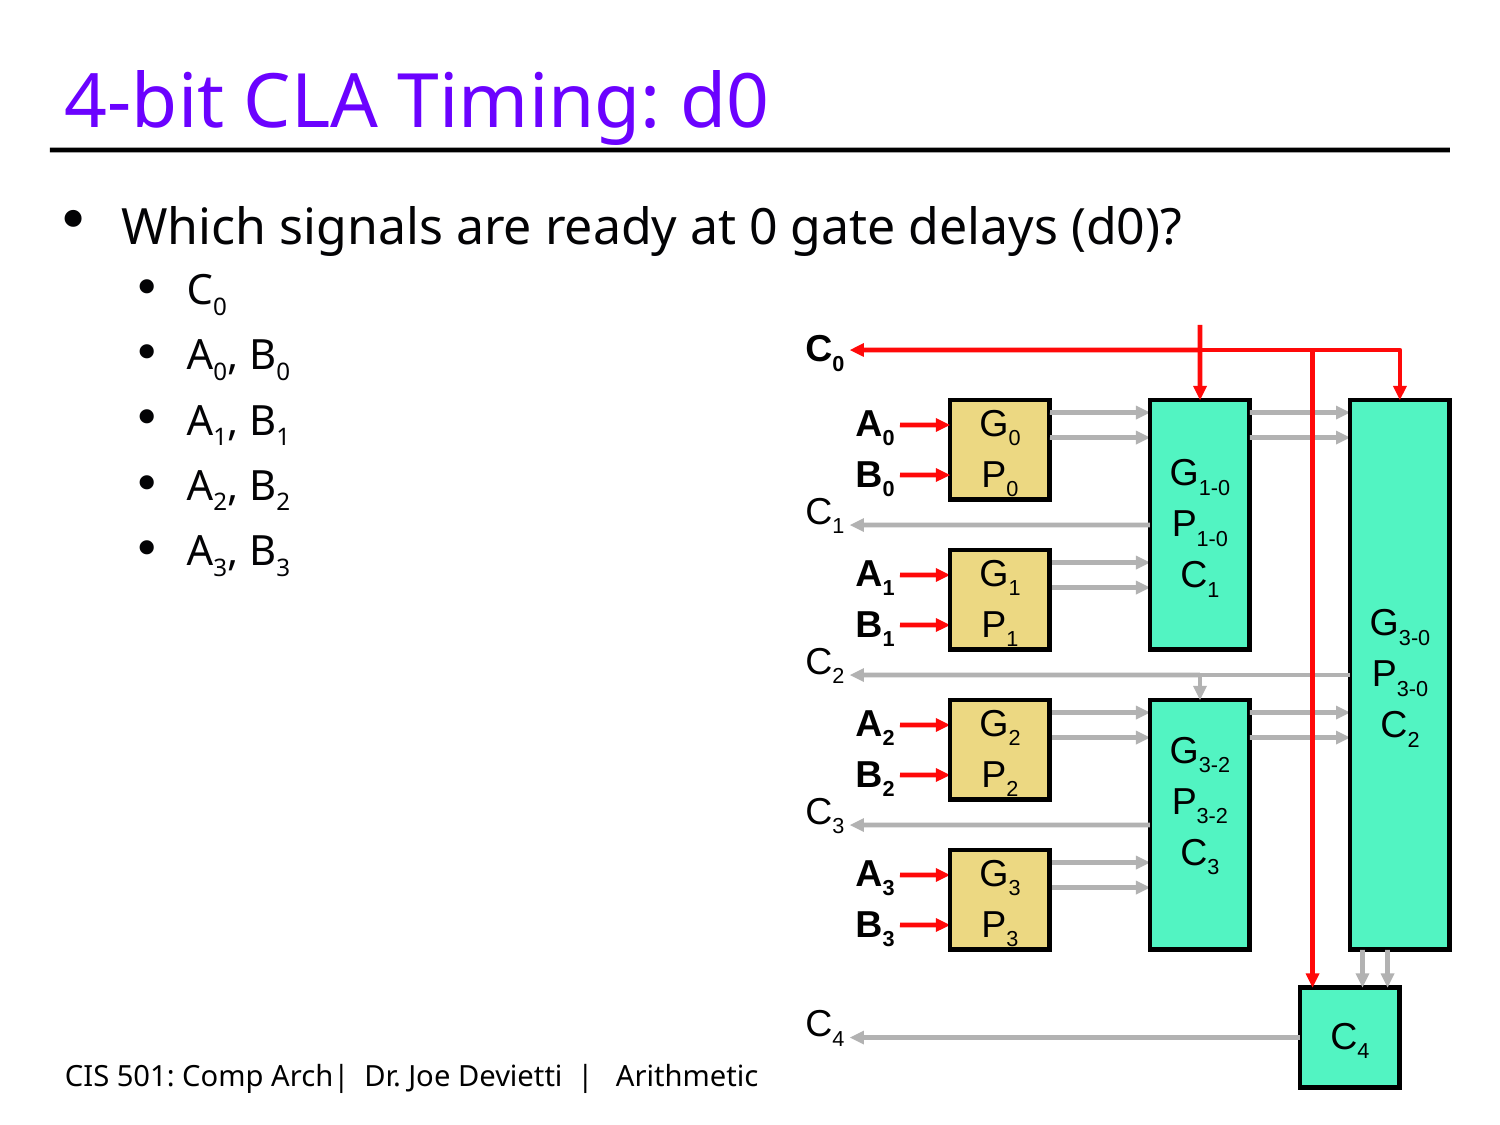

4-bit CLA Timing: d0
Which signals are ready at 0 gate delays (d0)?
C0
A0, B0
A1, B1
A2, B2
A3, B3
C0
A0
B0
G0
P0
G1-0
P1-0
C1
G3-0
P3-0
C2
C1
A1
B1
G1
P1
C2
A2
B2
G2
P2
G3-2
P3-2
C3
C3
A3
B3
G3
P3
C4
C4
CIS 501: Comp Arch| Dr. Joe Devietti | Arithmetic